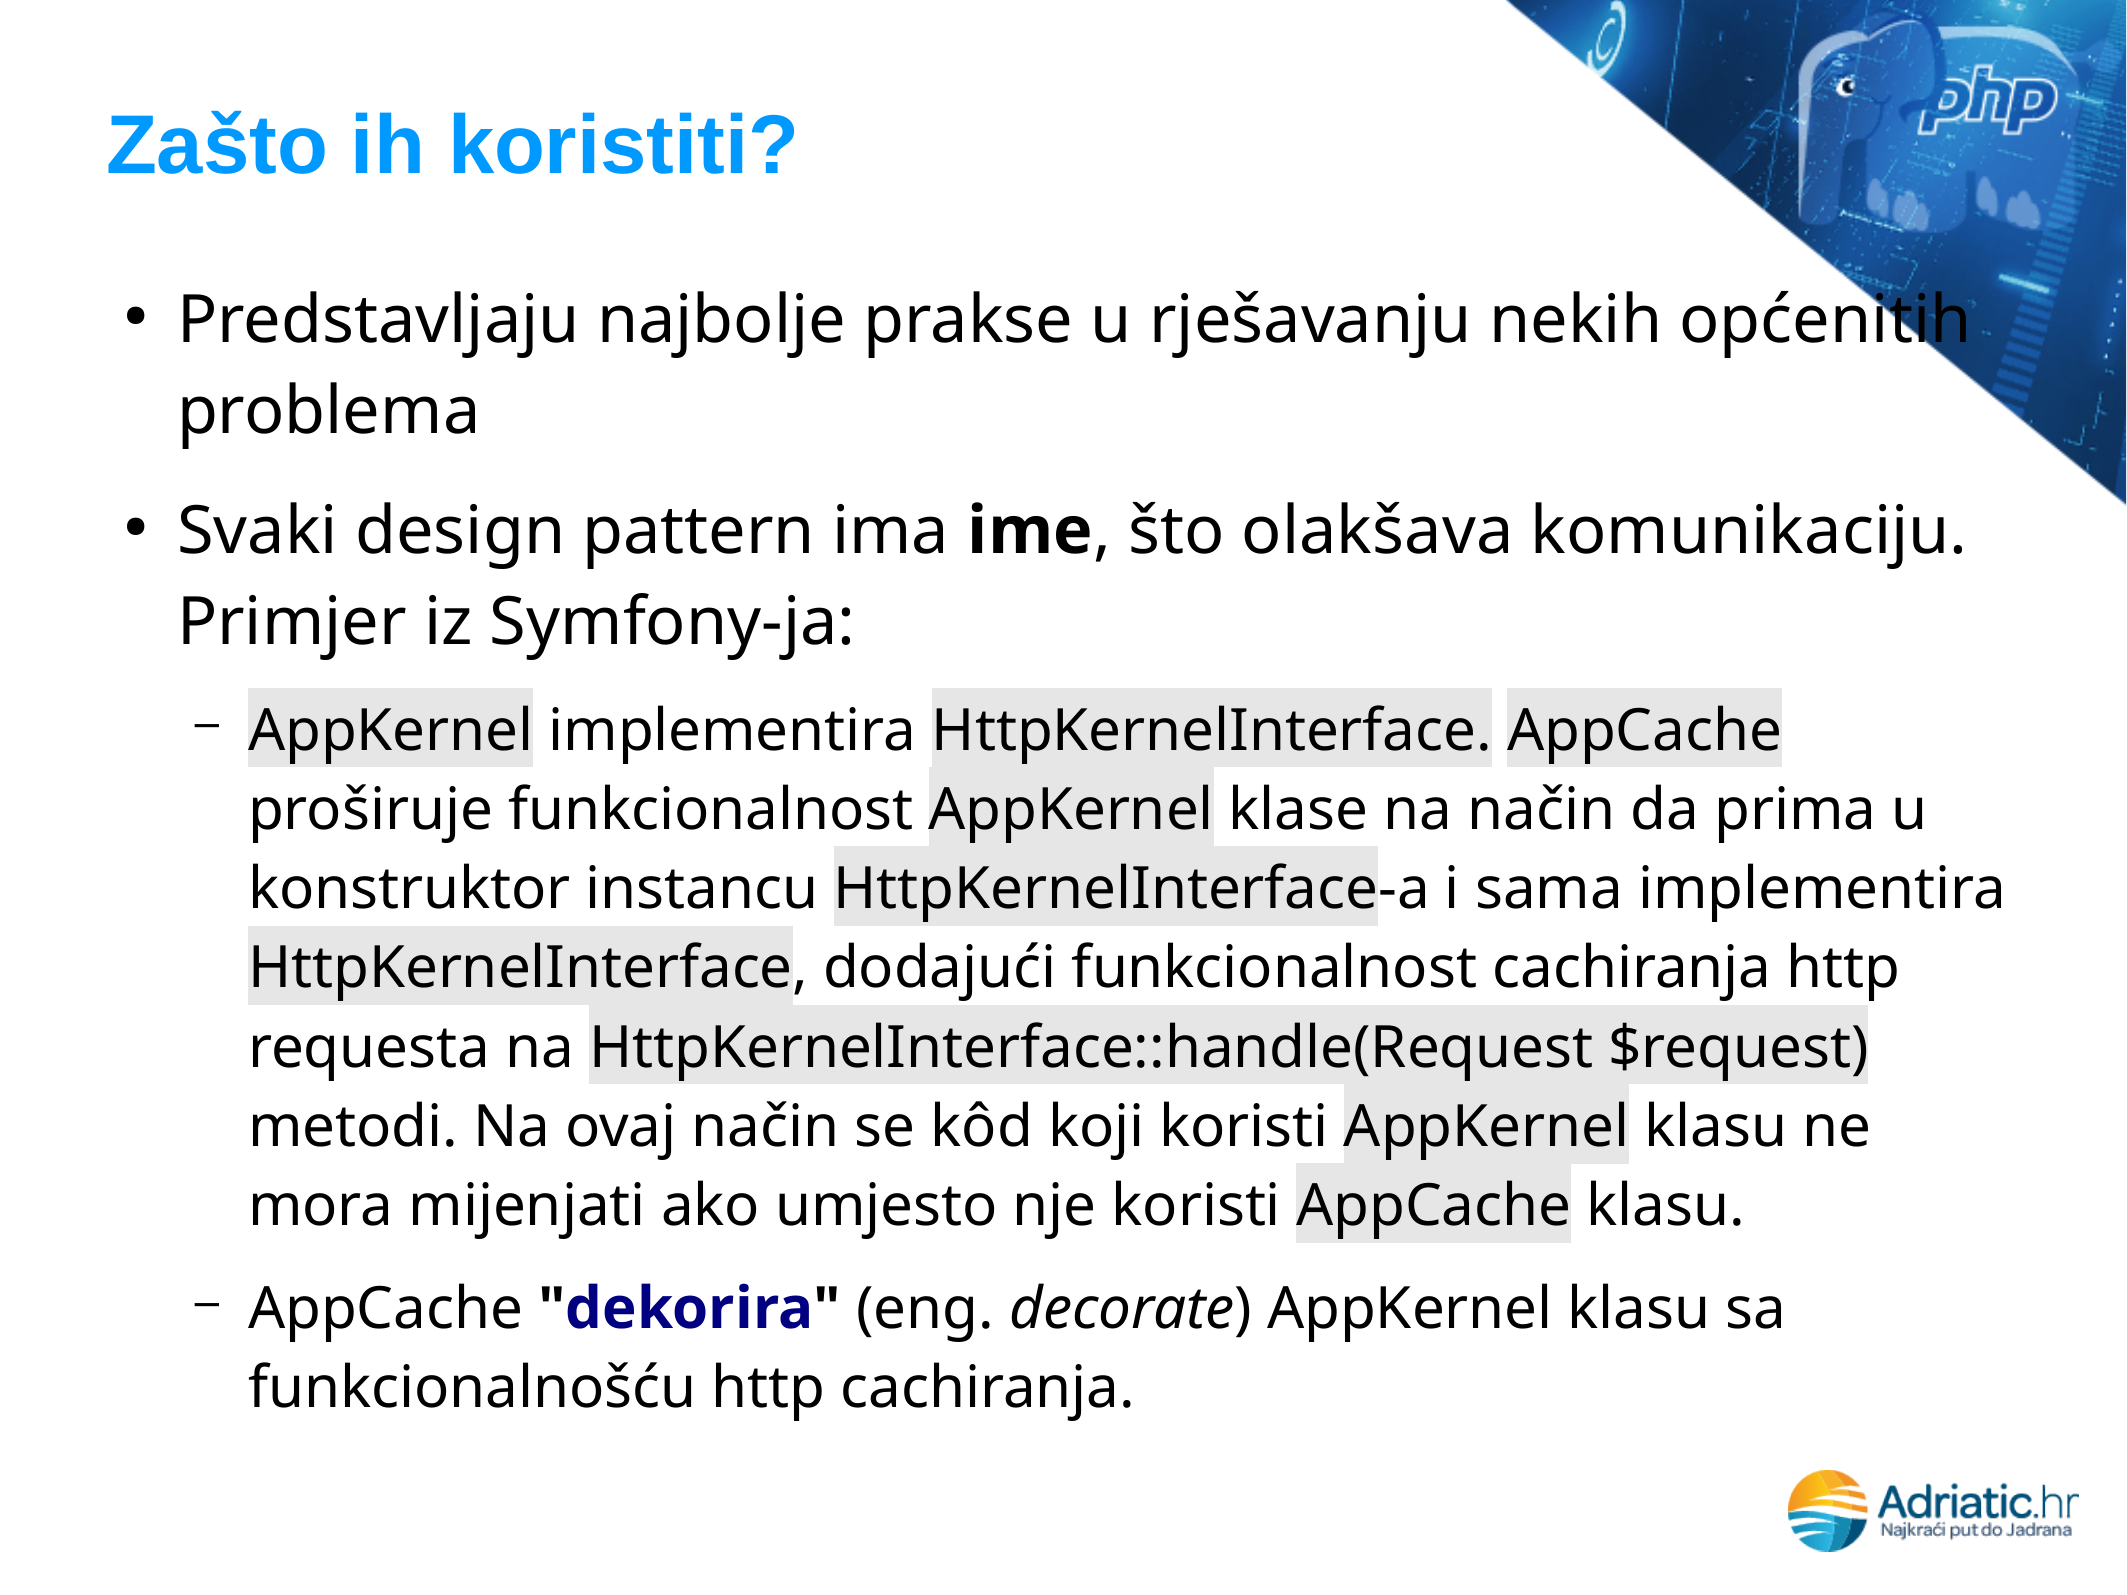

# Zašto ih koristiti?
Predstavljaju najbolje prakse u rješavanju nekih općenitih problema
Svaki design pattern ima ime, što olakšava komunikaciju. Primjer iz Symfony-ja:
AppKernel implementira HttpKernelInterface. AppCache proširuje funkcionalnost AppKernel klase na način da prima u konstruktor instancu HttpKernelInterface-a i sama implementira HttpKernelInterface, dodajući funkcionalnost cachiranja http requesta na HttpKernelInterface::handle(Request $request) metodi. Na ovaj način se kôd koji koristi AppKernel klasu ne mora mijenjati ako umjesto nje koristi AppCache klasu.
AppCache "dekorira" (eng. decorate) AppKernel klasu sa funkcionalnošću http cachiranja.